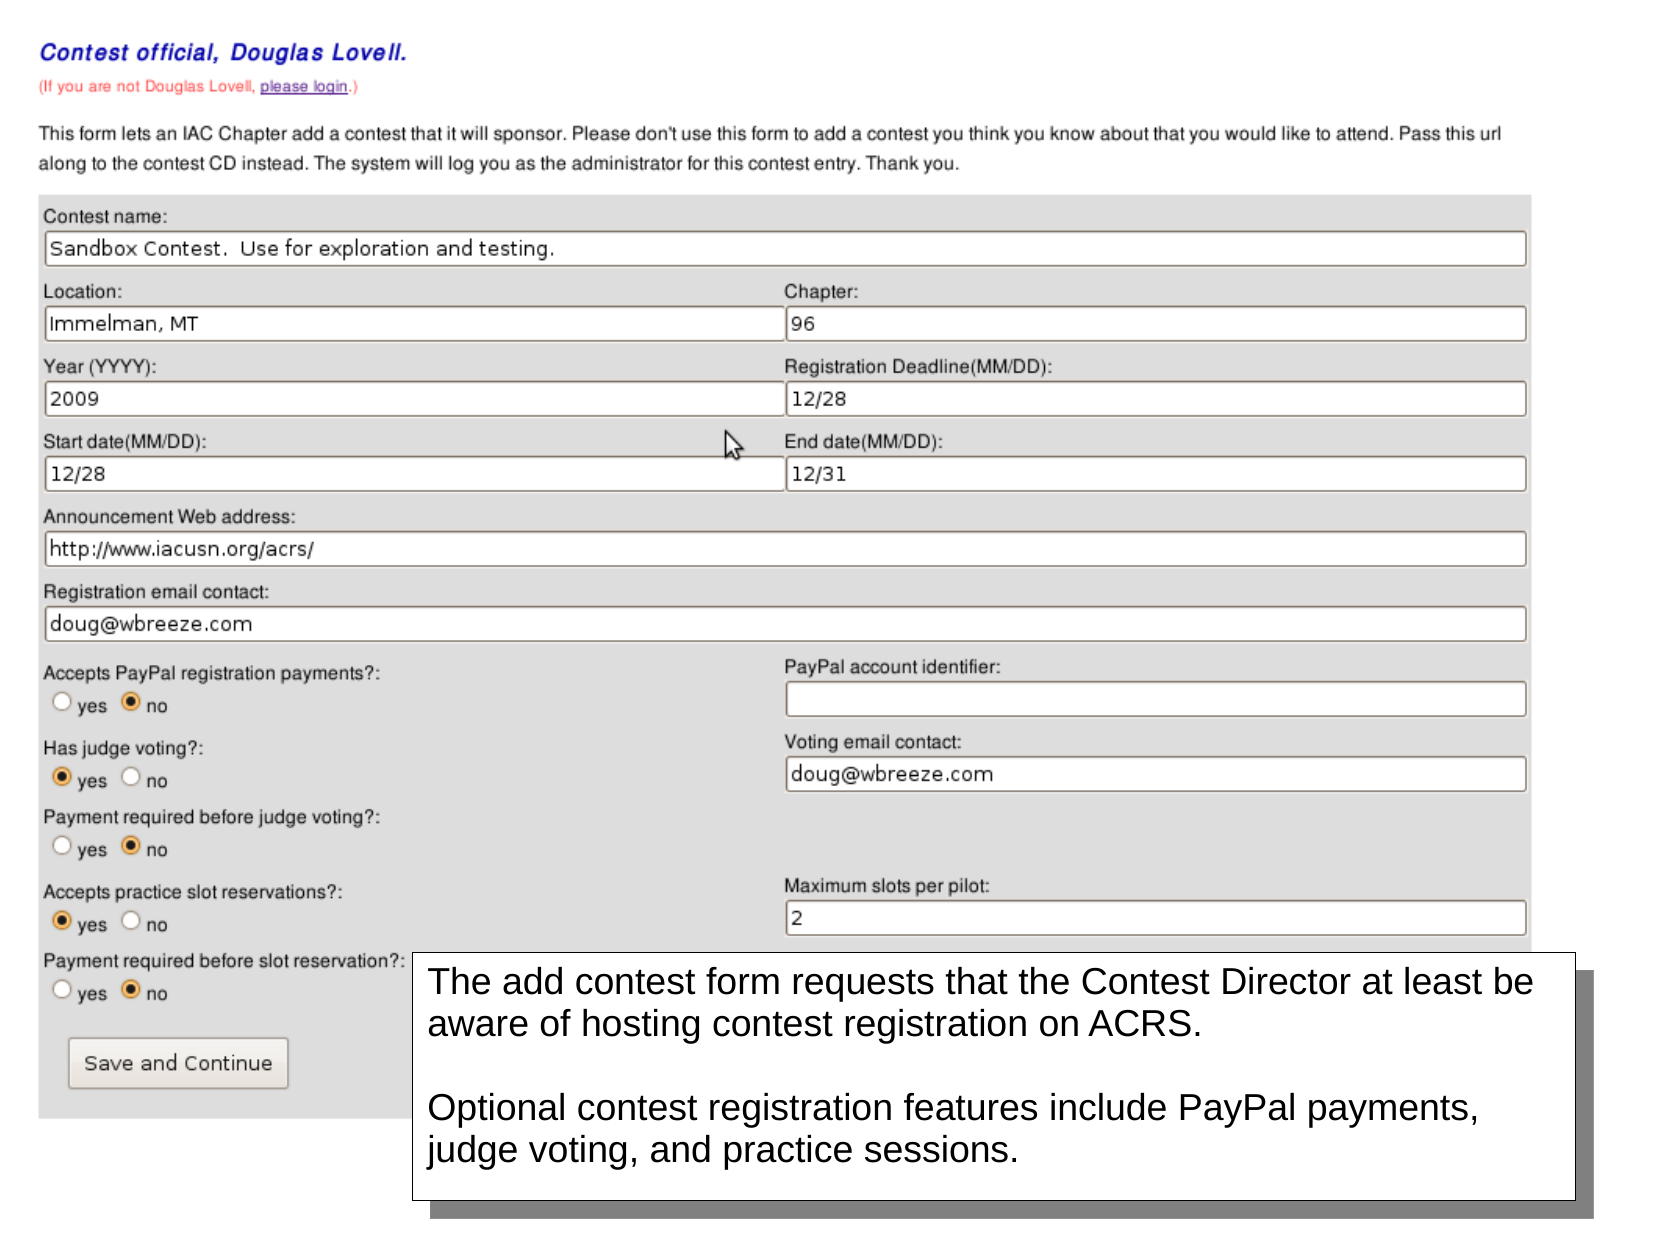

The add contest form requests that the Contest Director at least be aware of hosting contest registration on ACRS.
Optional contest registration features include PayPal payments, judge voting, and practice sessions.